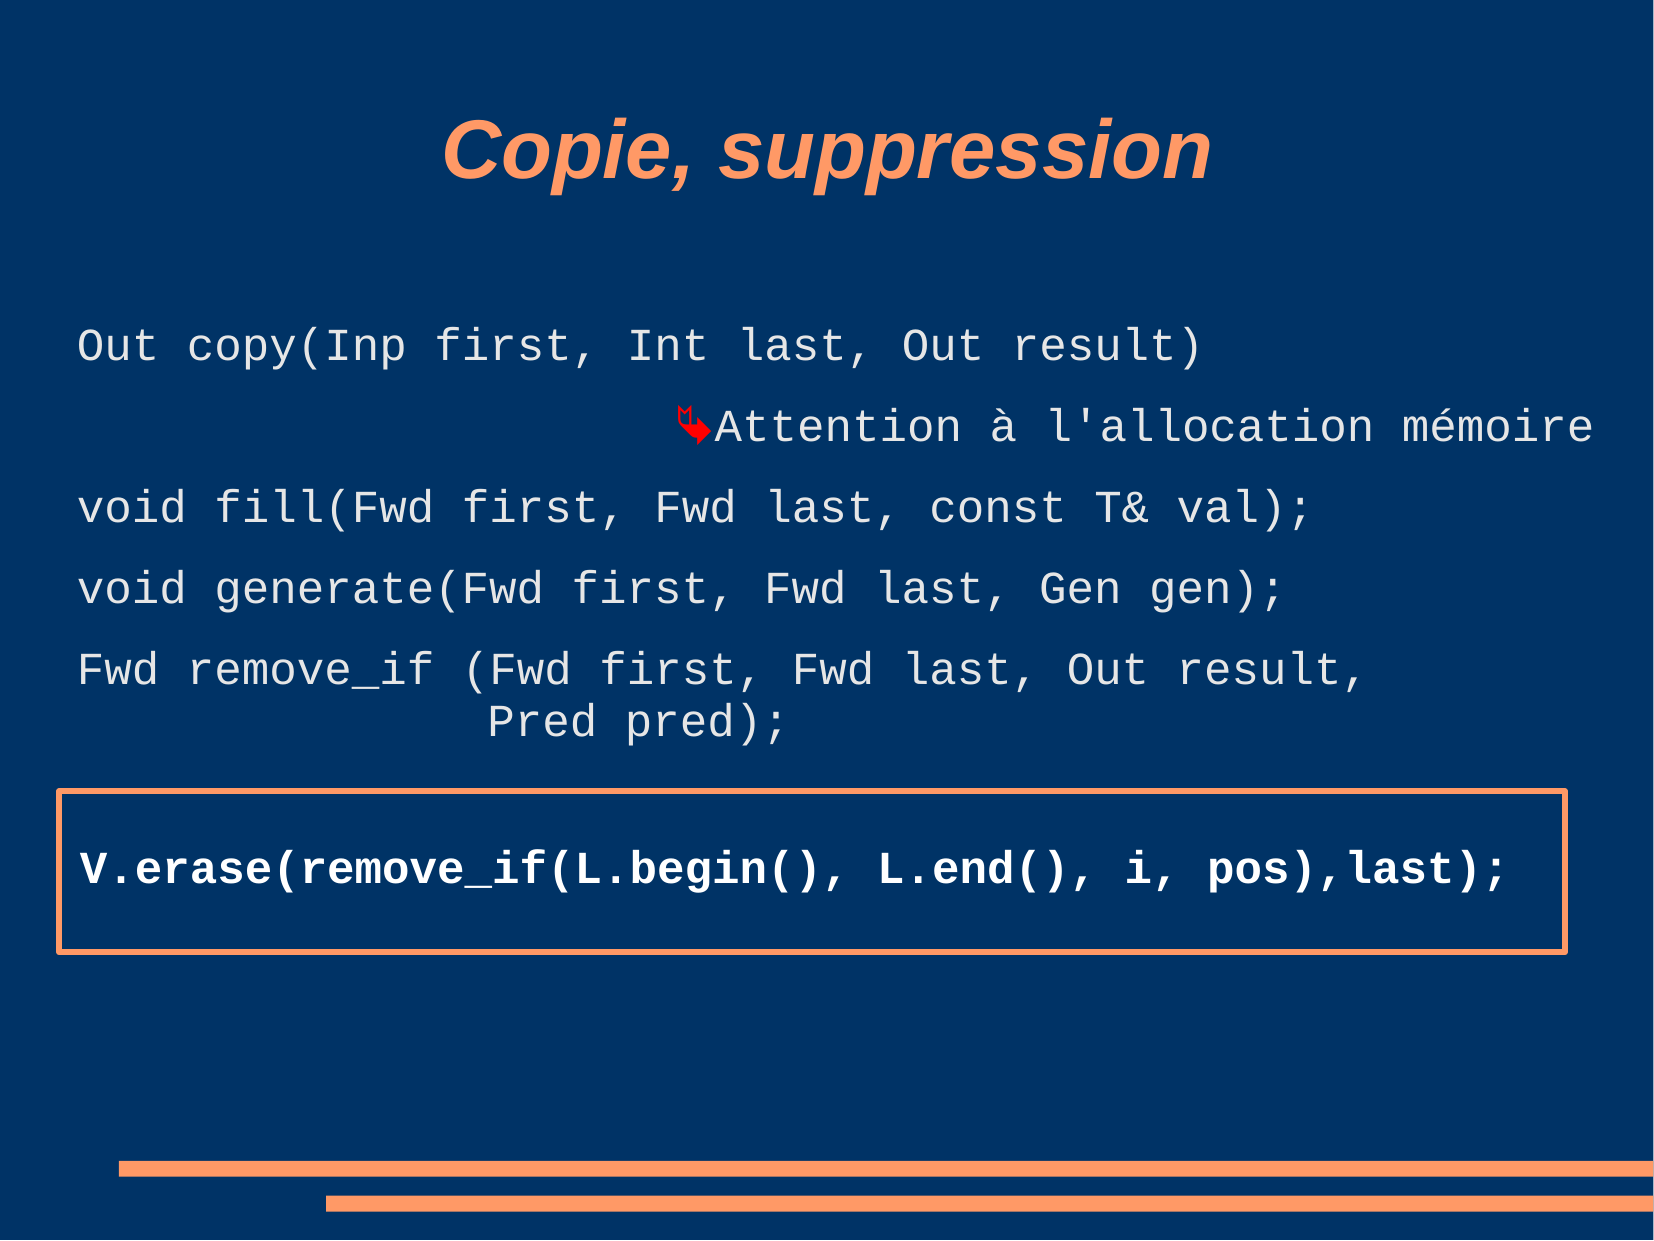

# Copie, suppression
Out copy(Inp first, Int last, Out result)
Attention à l'allocation mémoire
void fill(Fwd first, Fwd last, const T& val);
void generate(Fwd first, Fwd last, Gen gen);
Fwd remove_if (Fwd first, Fwd last, Out result,
 Pred pred);
V.erase(remove_if(L.begin(), L.end(), i, pos),last);